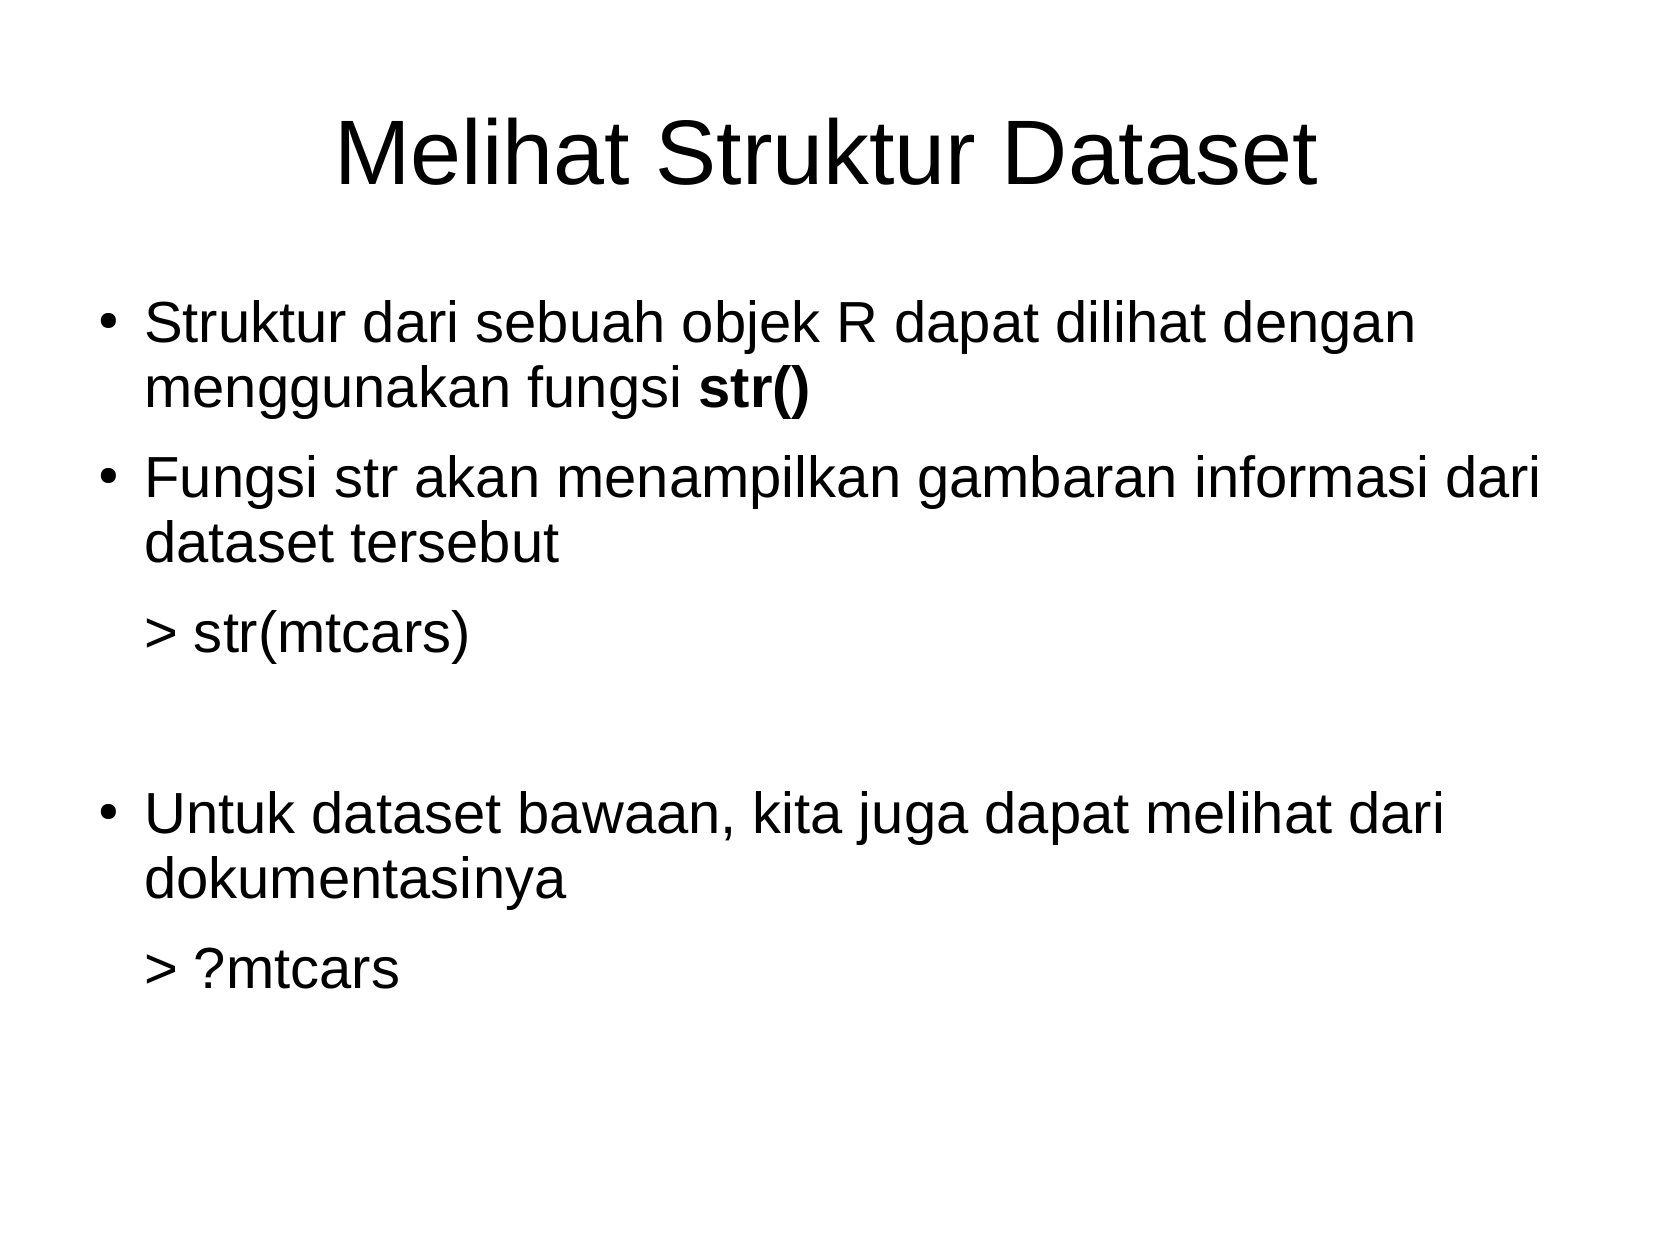

# Melihat Struktur Dataset
Struktur dari sebuah objek R dapat dilihat dengan menggunakan fungsi str()
Fungsi str akan menampilkan gambaran informasi dari dataset tersebut
> str(mtcars)
Untuk dataset bawaan, kita juga dapat melihat dari dokumentasinya
> ?mtcars